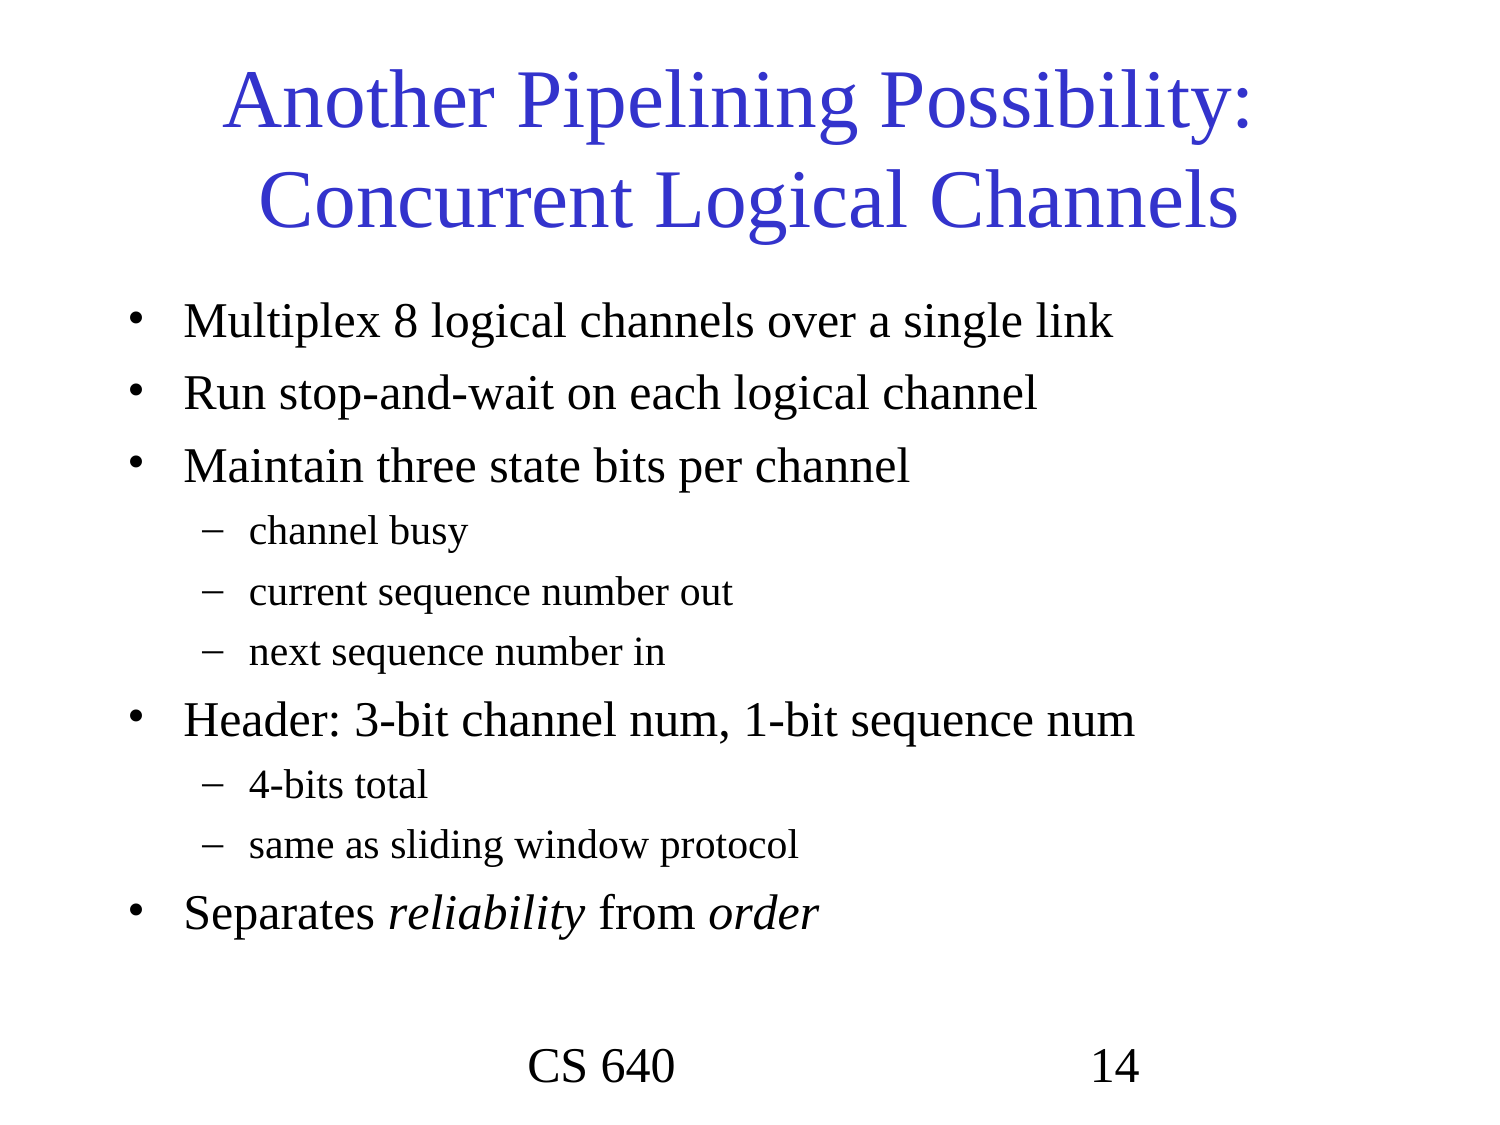

# Another Pipelining Possibility: Concurrent Logical Channels
Multiplex 8 logical channels over a single link
Run stop-and-wait on each logical channel
Maintain three state bits per channel
channel busy
current sequence number out
next sequence number in
Header: 3-bit channel num, 1-bit sequence num
4-bits total
same as sliding window protocol
Separates reliability from order
Fall 2001
CS 640
14